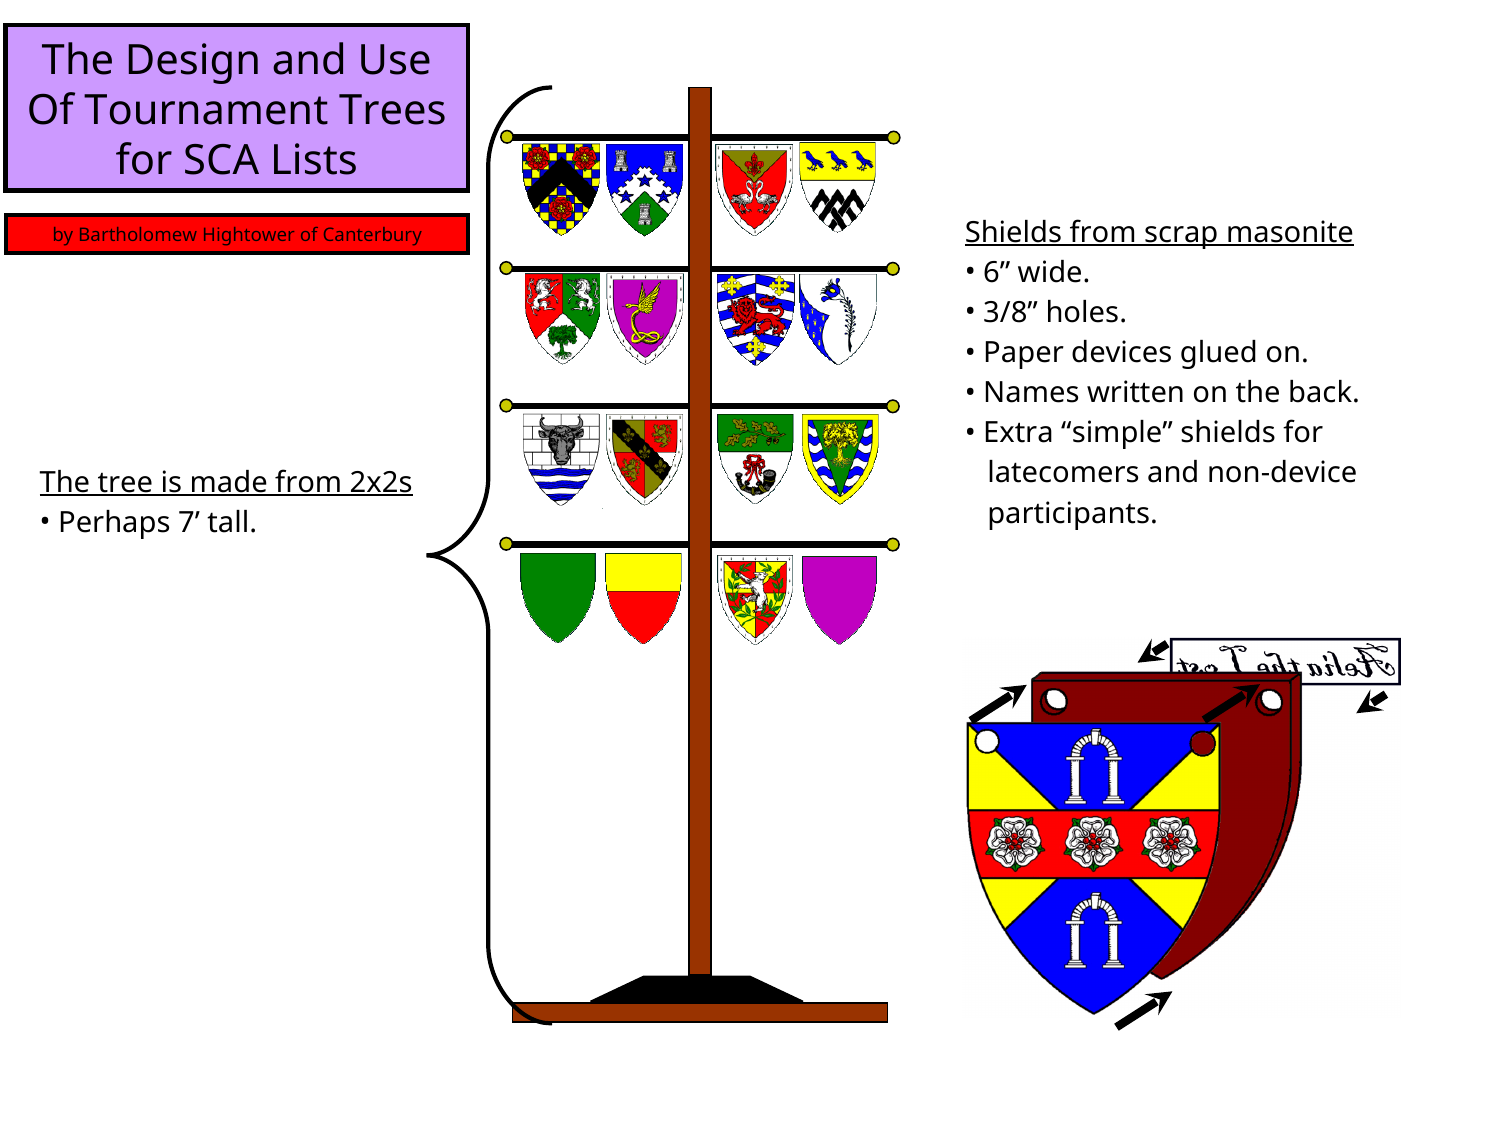

The Design and Use
Of Tournament Trees for SCA Lists
Shields from scrap masonite
 6” wide.
 3/8” holes.
 Paper devices glued on.
 Names written on the back.
 Extra “simple” shields for
 latecomers and non-device
 participants.
by Bartholomew Hightower of Canterbury
The tree is made from 2x2s
 Perhaps 7’ tall.